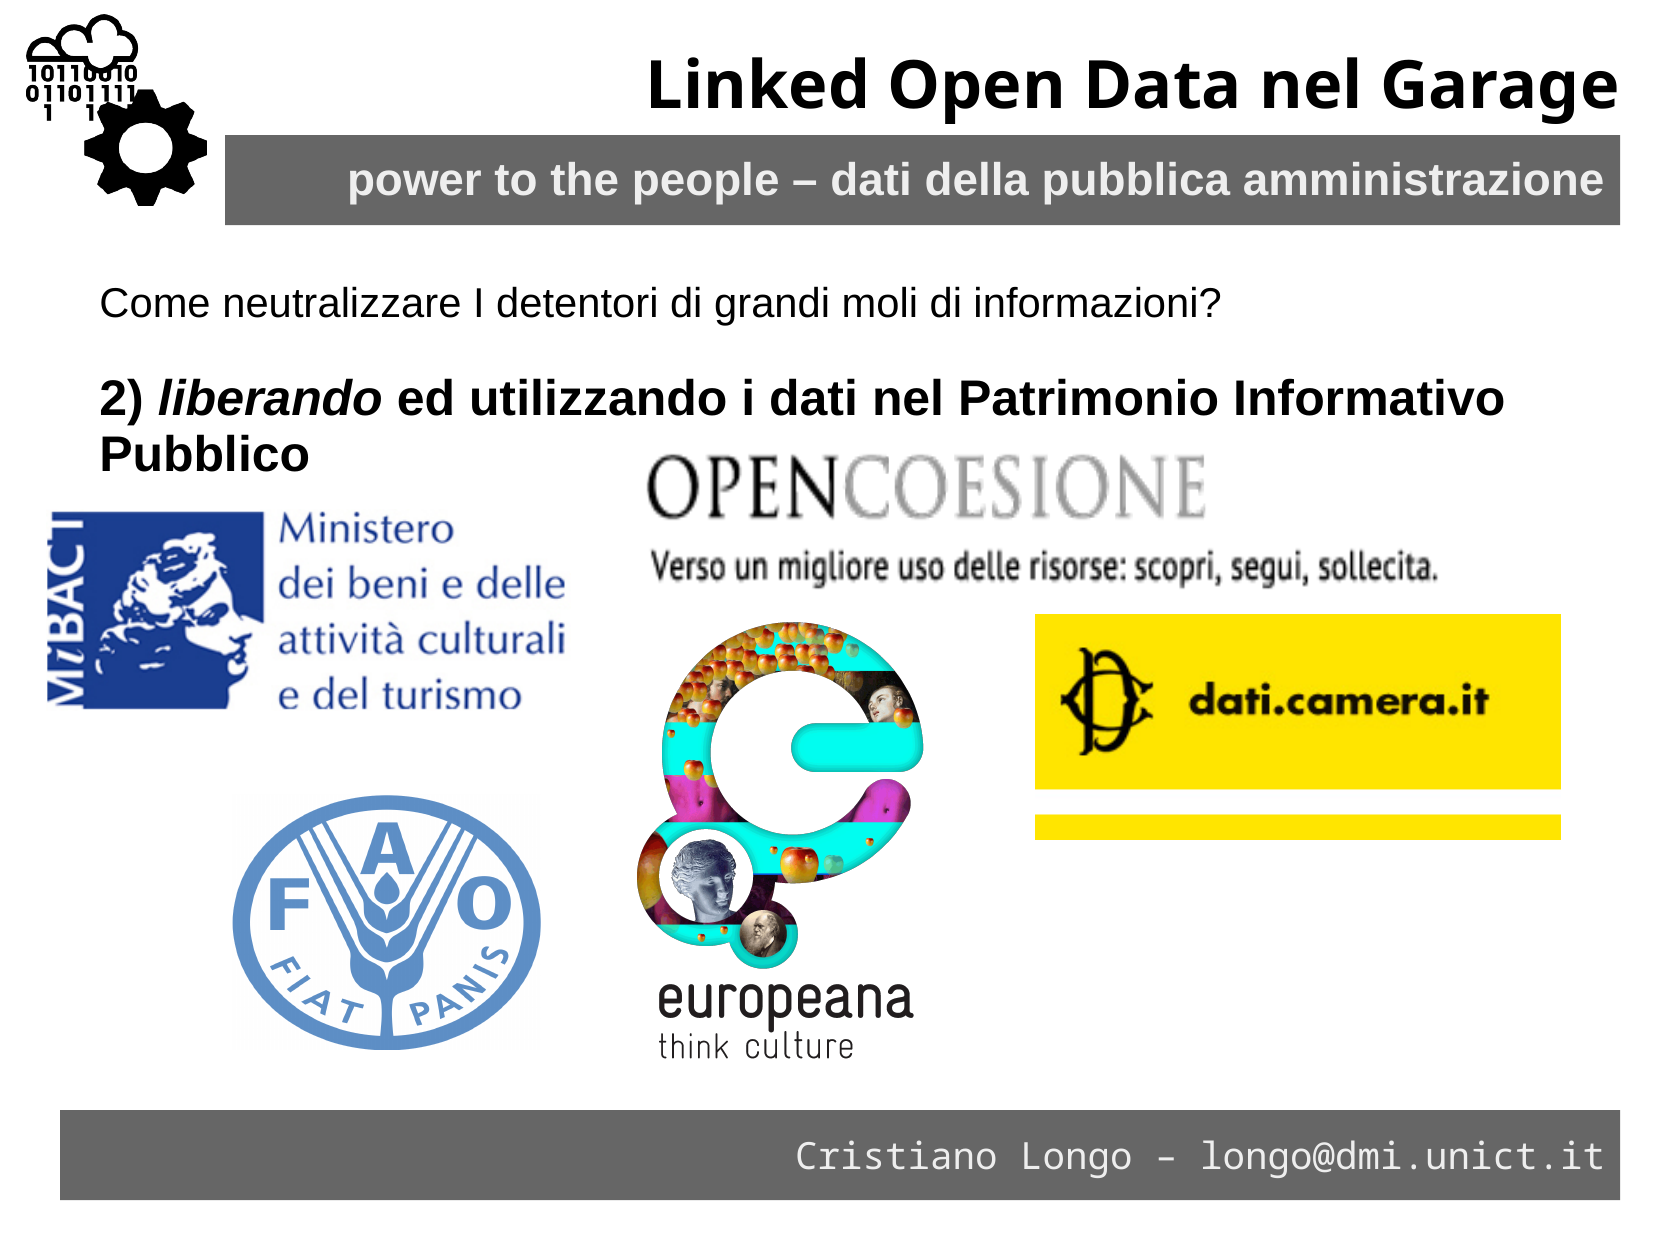

Linked Open Data nel Garage
power to the people – dati della pubblica amministrazione
Come neutralizzare I detentori di grandi moli di informazioni?
2) liberando ed utilizzando i dati nel Patrimonio Informativo Pubblico
Cristiano Longo – longo@dmi.unict.it